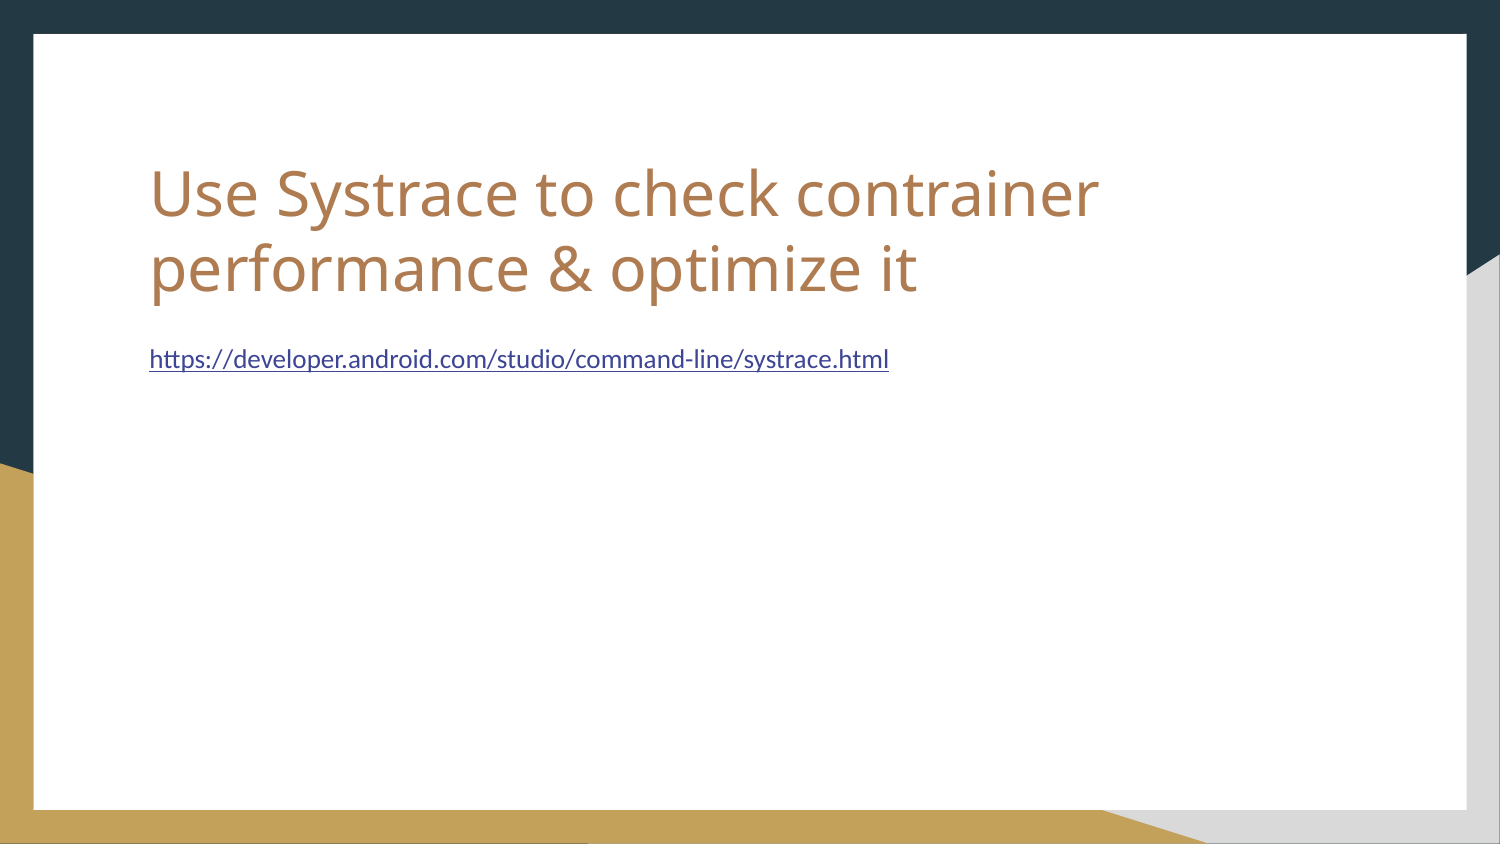

# Use Systrace to check contrainer performance & optimize it
https://developer.android.com/studio/command-line/systrace.html